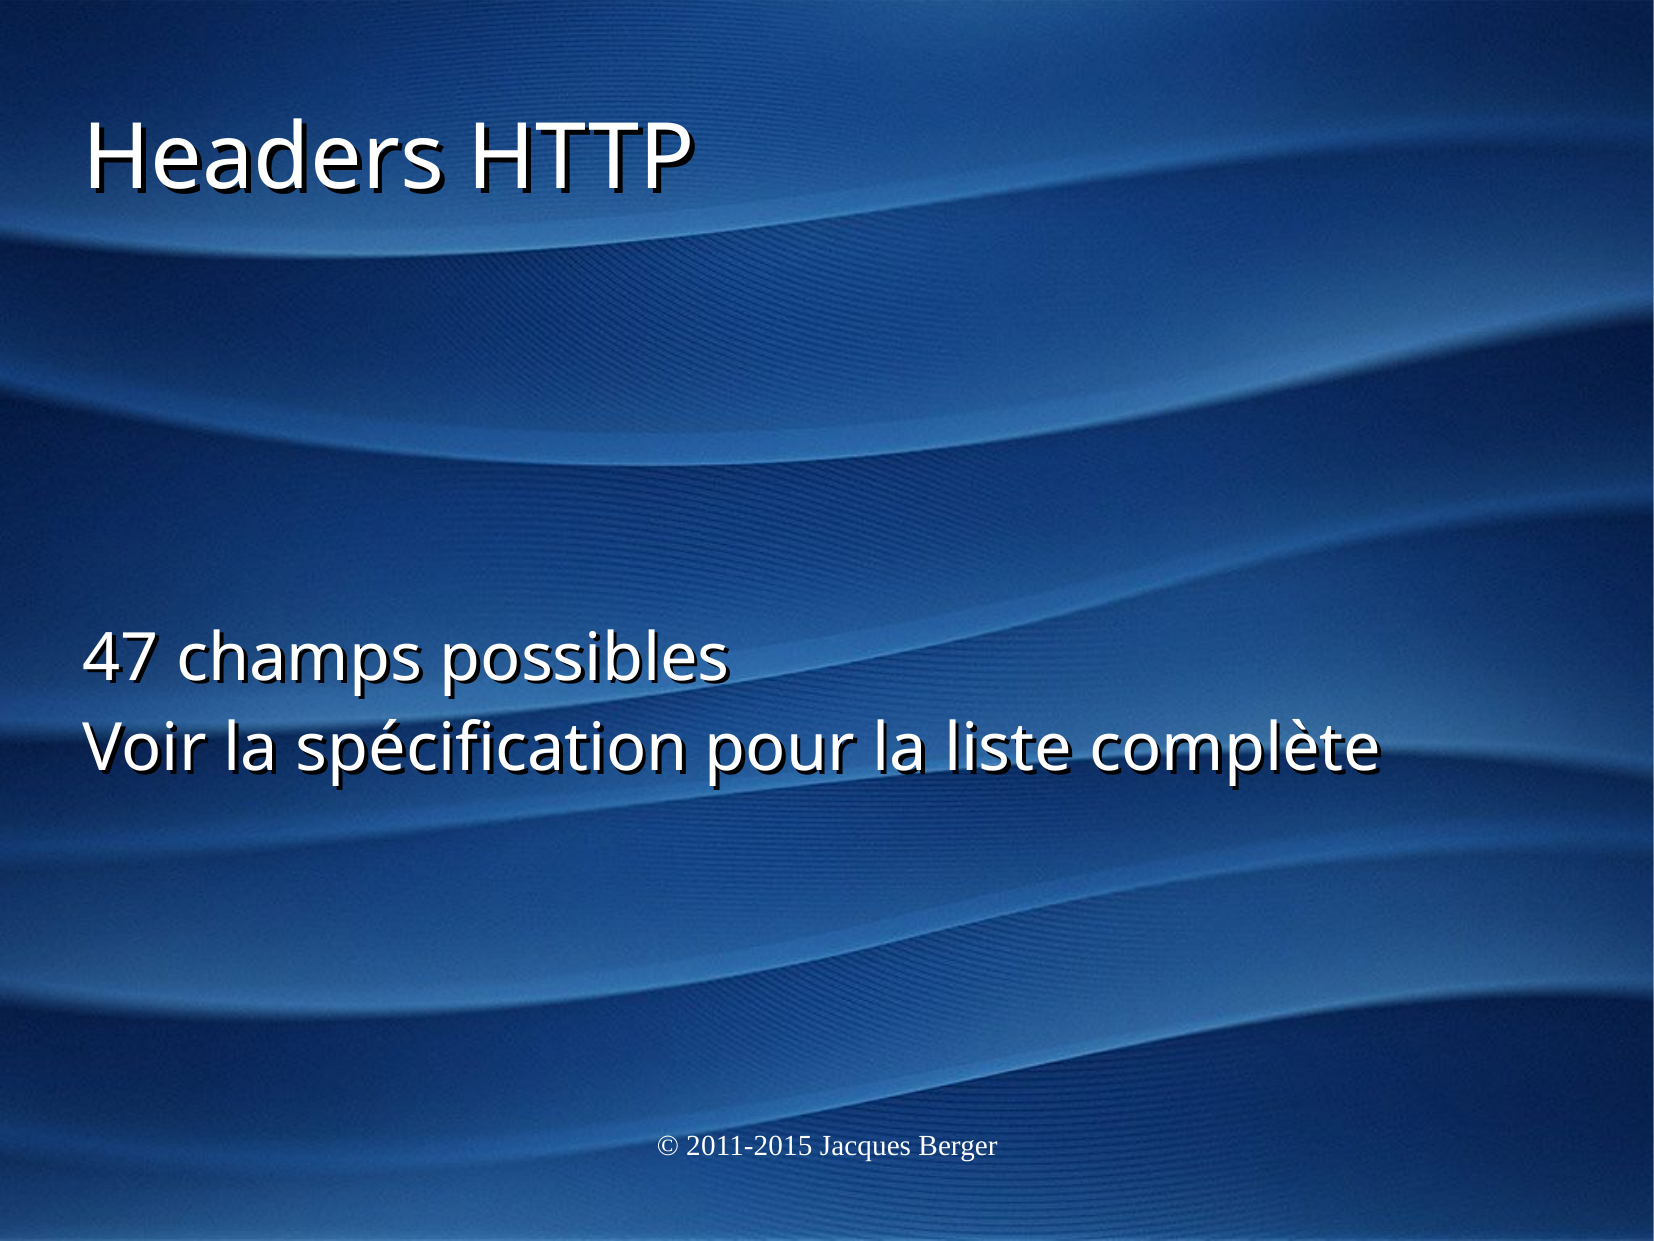

# Headers HTTP
47 champs possibles
Voir la spécification pour la liste complète
© 2011-2015 Jacques Berger